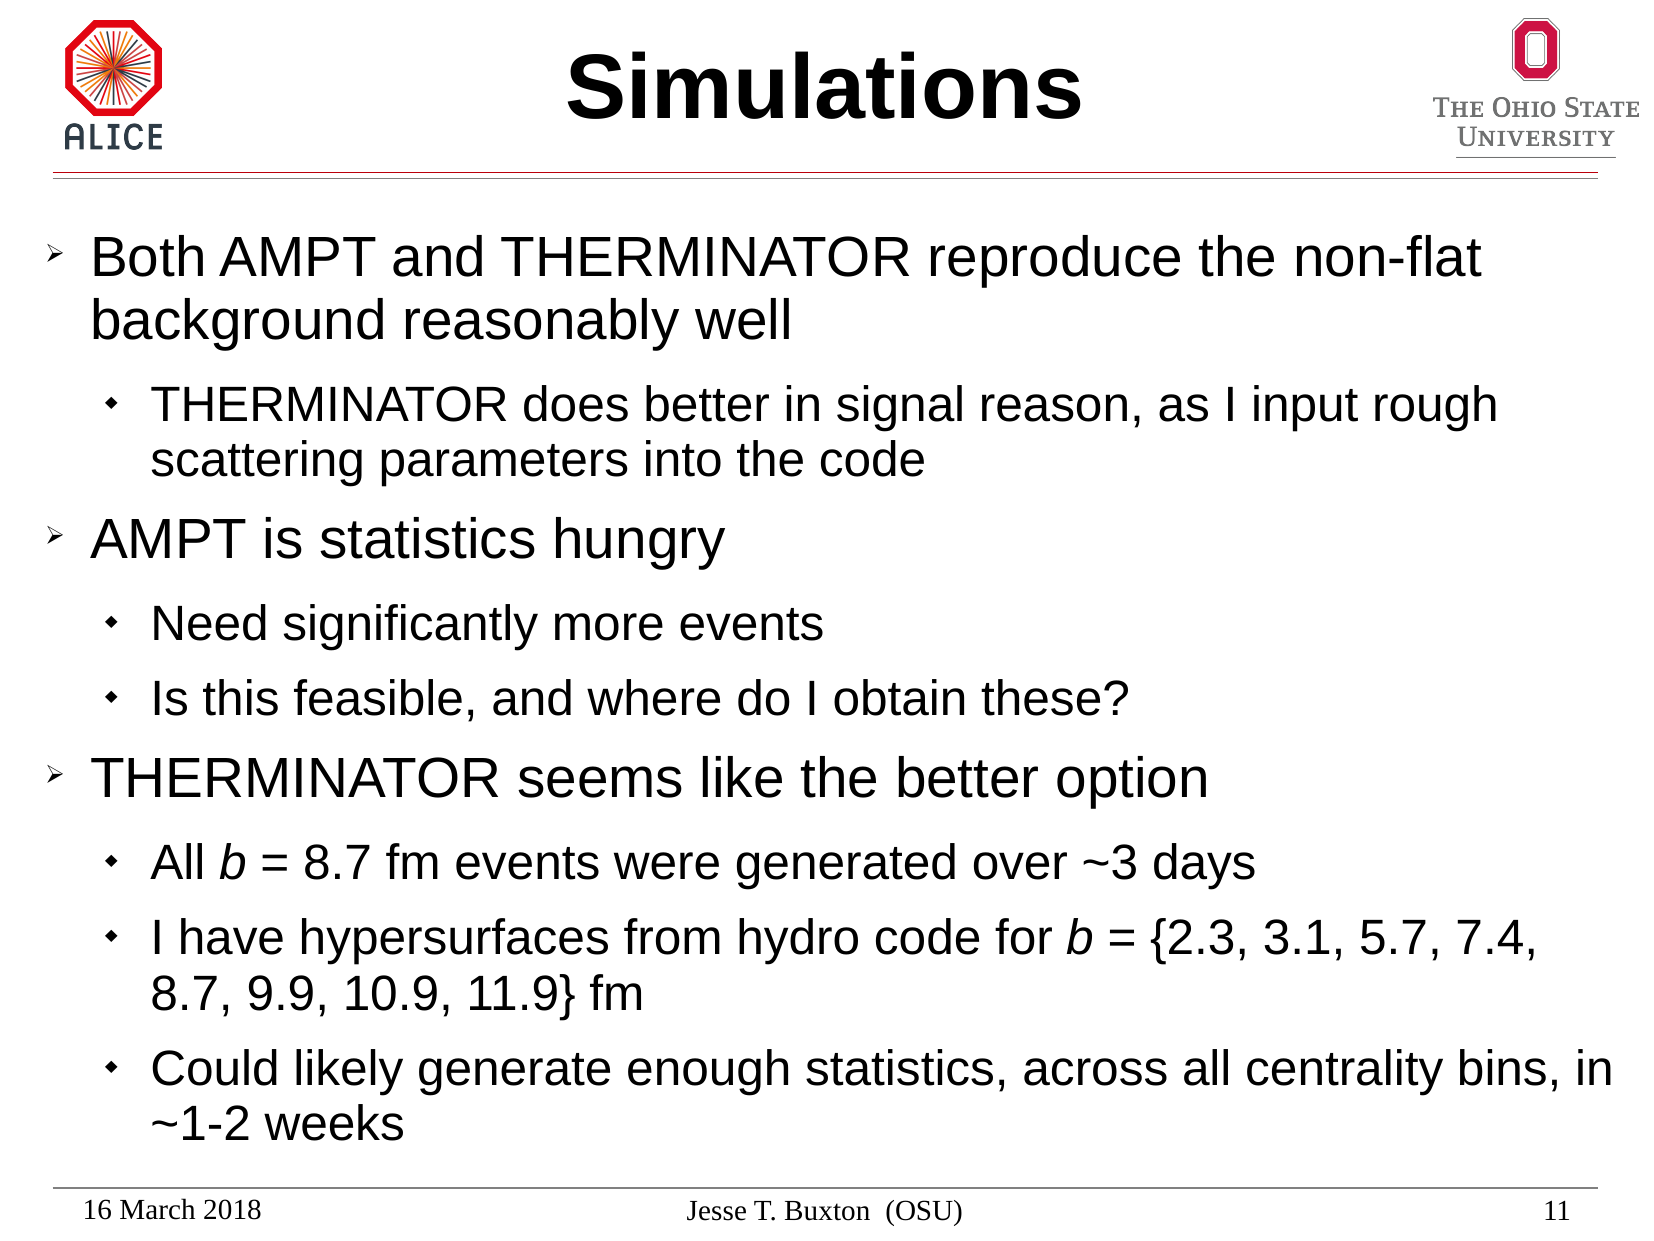

# Simulations
Both AMPT and THERMINATOR reproduce the non-flat background reasonably well
THERMINATOR does better in signal reason, as I input rough scattering parameters into the code
AMPT is statistics hungry
Need significantly more events
Is this feasible, and where do I obtain these?
THERMINATOR seems like the better option
All b = 8.7 fm events were generated over ~3 days
I have hypersurfaces from hydro code for b = {2.3, 3.1, 5.7, 7.4, 8.7, 9.9, 10.9, 11.9} fm
Could likely generate enough statistics, across all centrality bins, in ~1-2 weeks
16 March 2018
Jesse T. Buxton (OSU)
11